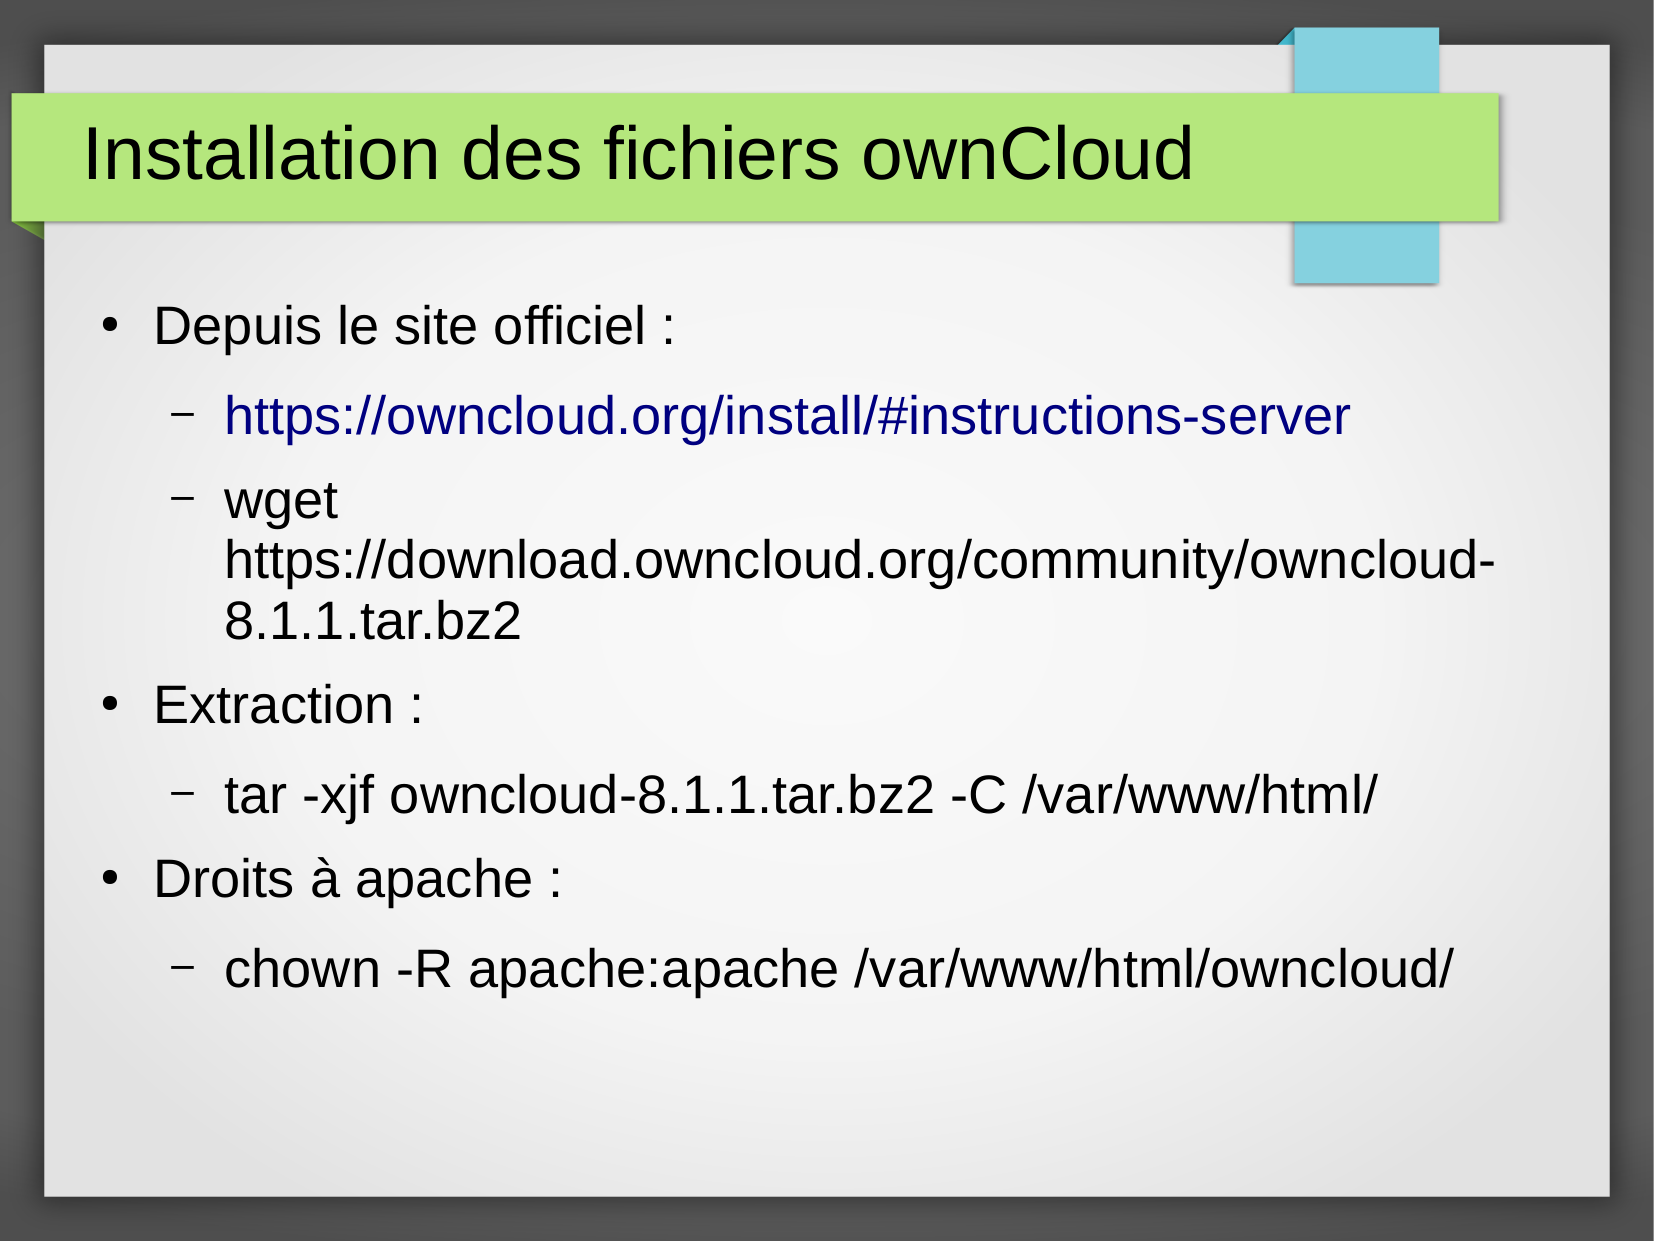

# Installation des fichiers ownCloud
Depuis le site officiel :
https://owncloud.org/install/#instructions-server
wget https://download.owncloud.org/community/owncloud-8.1.1.tar.bz2
Extraction :
tar -xjf owncloud-8.1.1.tar.bz2 -C /var/www/html/
Droits à apache :
chown -R apache:apache /var/www/html/owncloud/